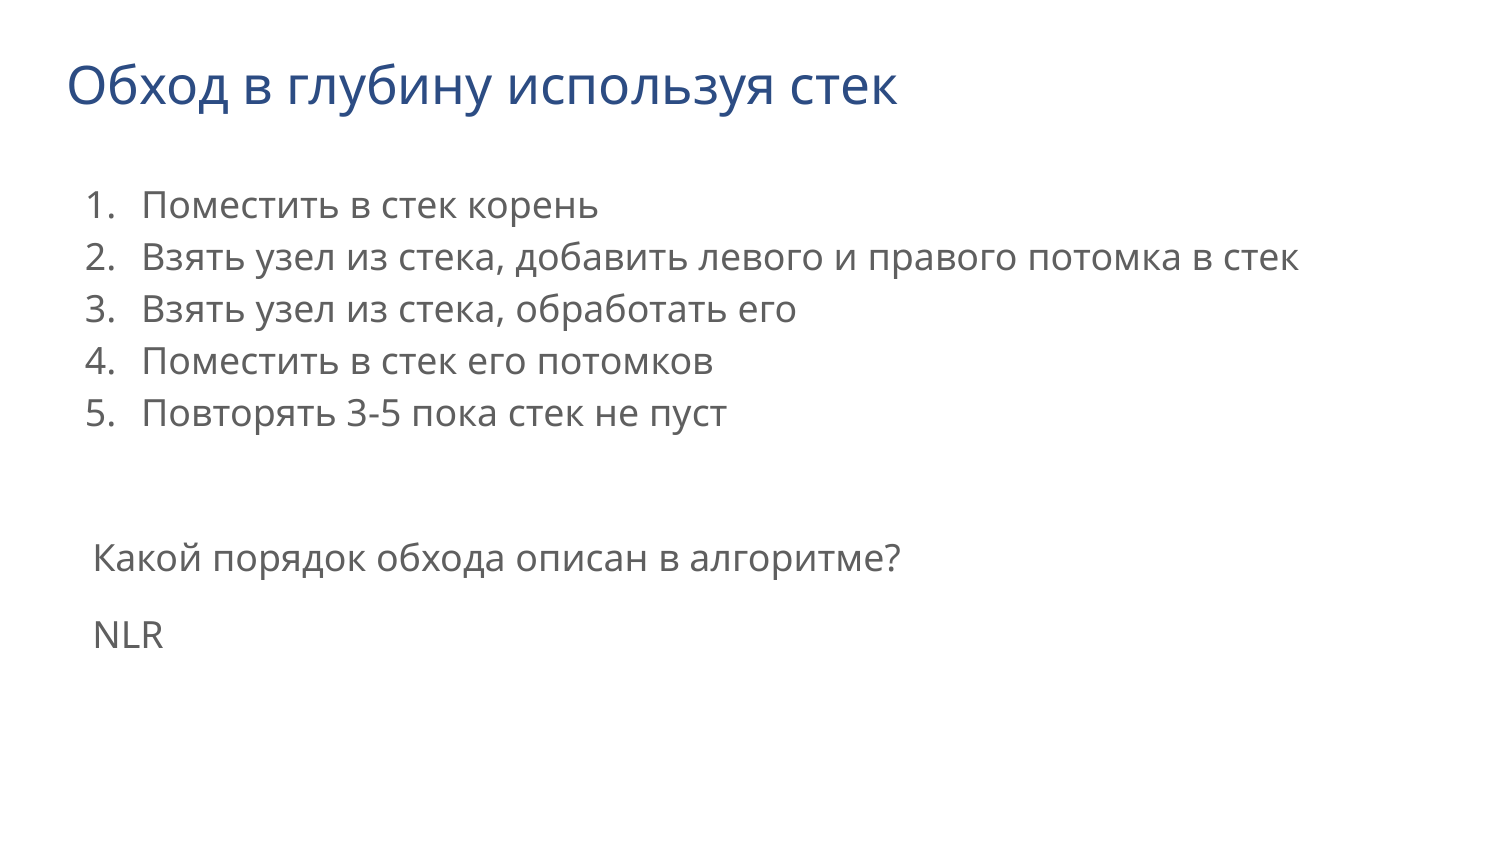

# Обход в глубину используя стек
Поместить в стек корень
Взять узел из стека, добавить левого и правого потомка в стек
Взять узел из стека, обработать его
Поместить в стек его потомков
Повторять 3-5 пока стек не пуст
Какой порядок обхода описан в алгоритме?
NLR